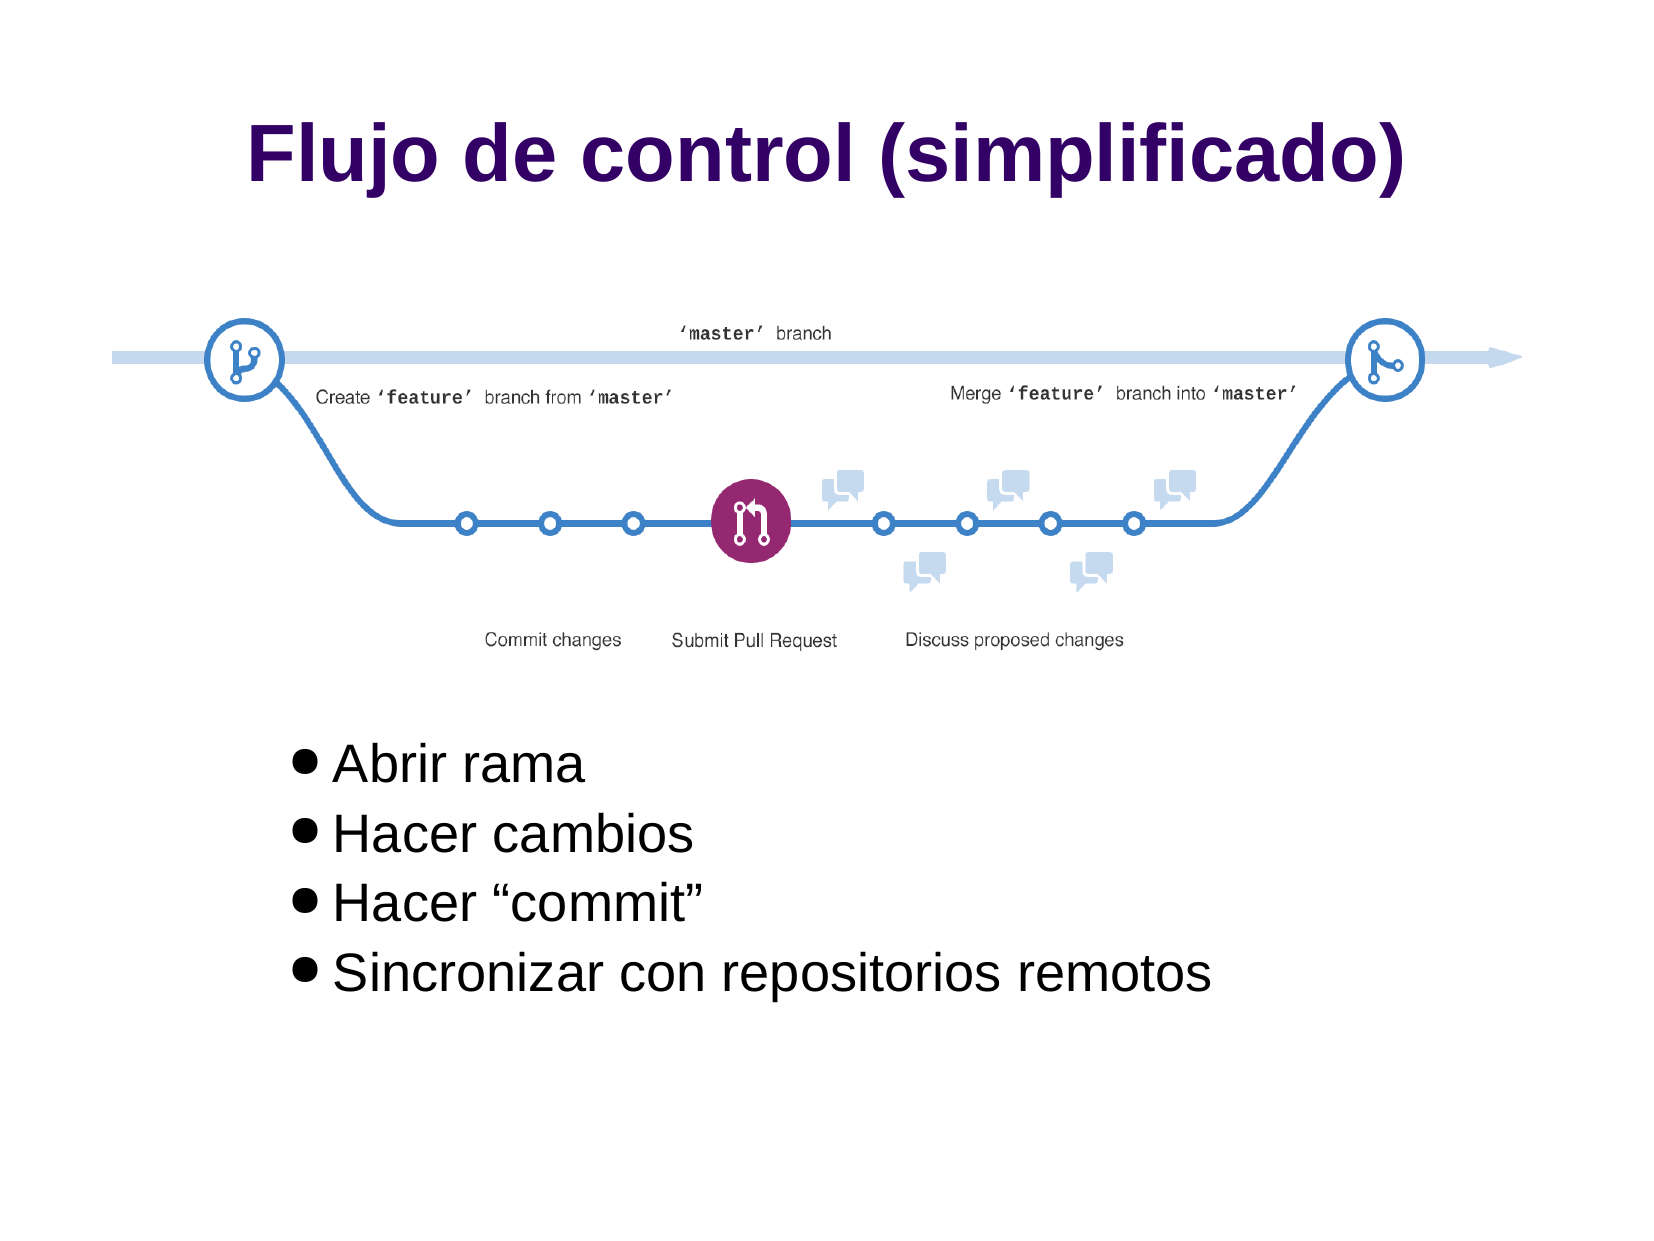

# Flujo de control (simplificado)
Abrir rama
Hacer cambios
Hacer “commit”
Sincronizar con repositorios remotos